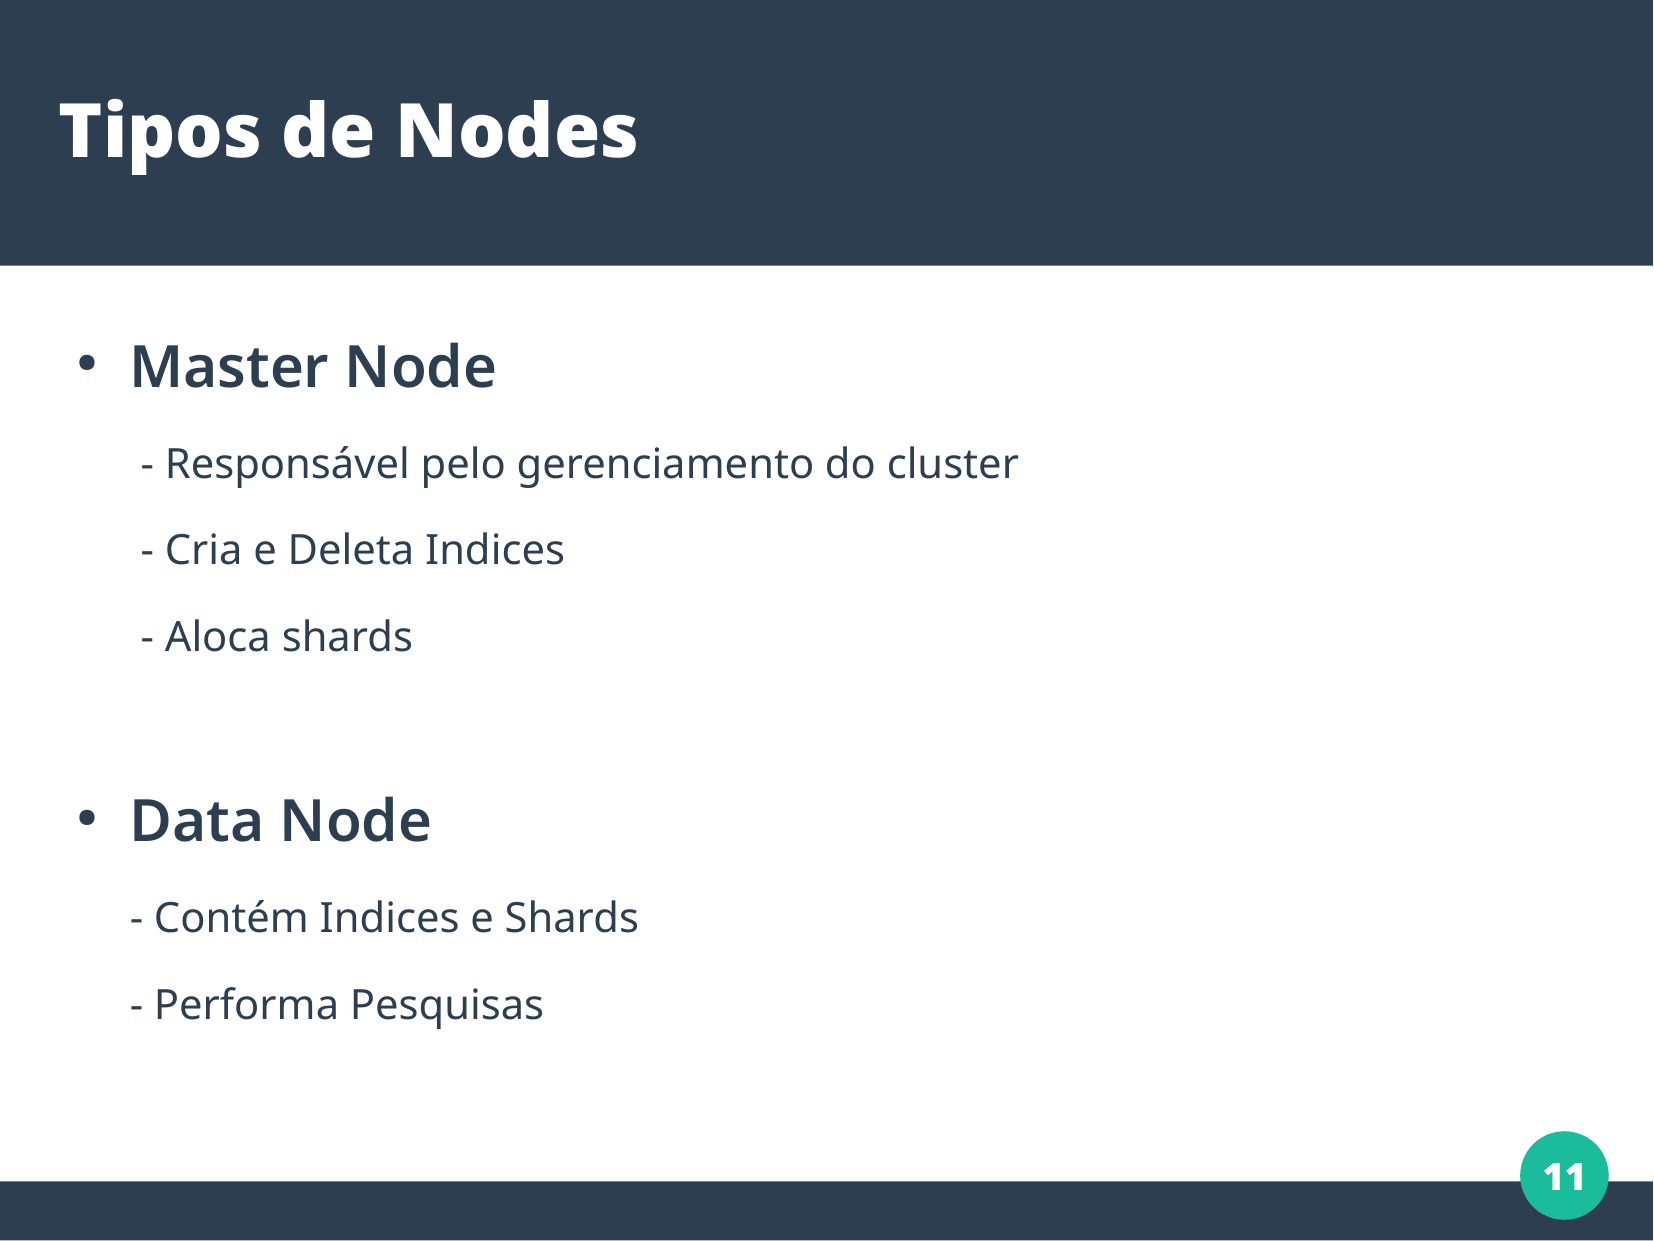

# Tipos de Nodes
Master Node
 - Responsável pelo gerenciamento do cluster
 - Cria e Deleta Indices
 - Aloca shards
Data Node
- Contém Indices e Shards
- Performa Pesquisas
11